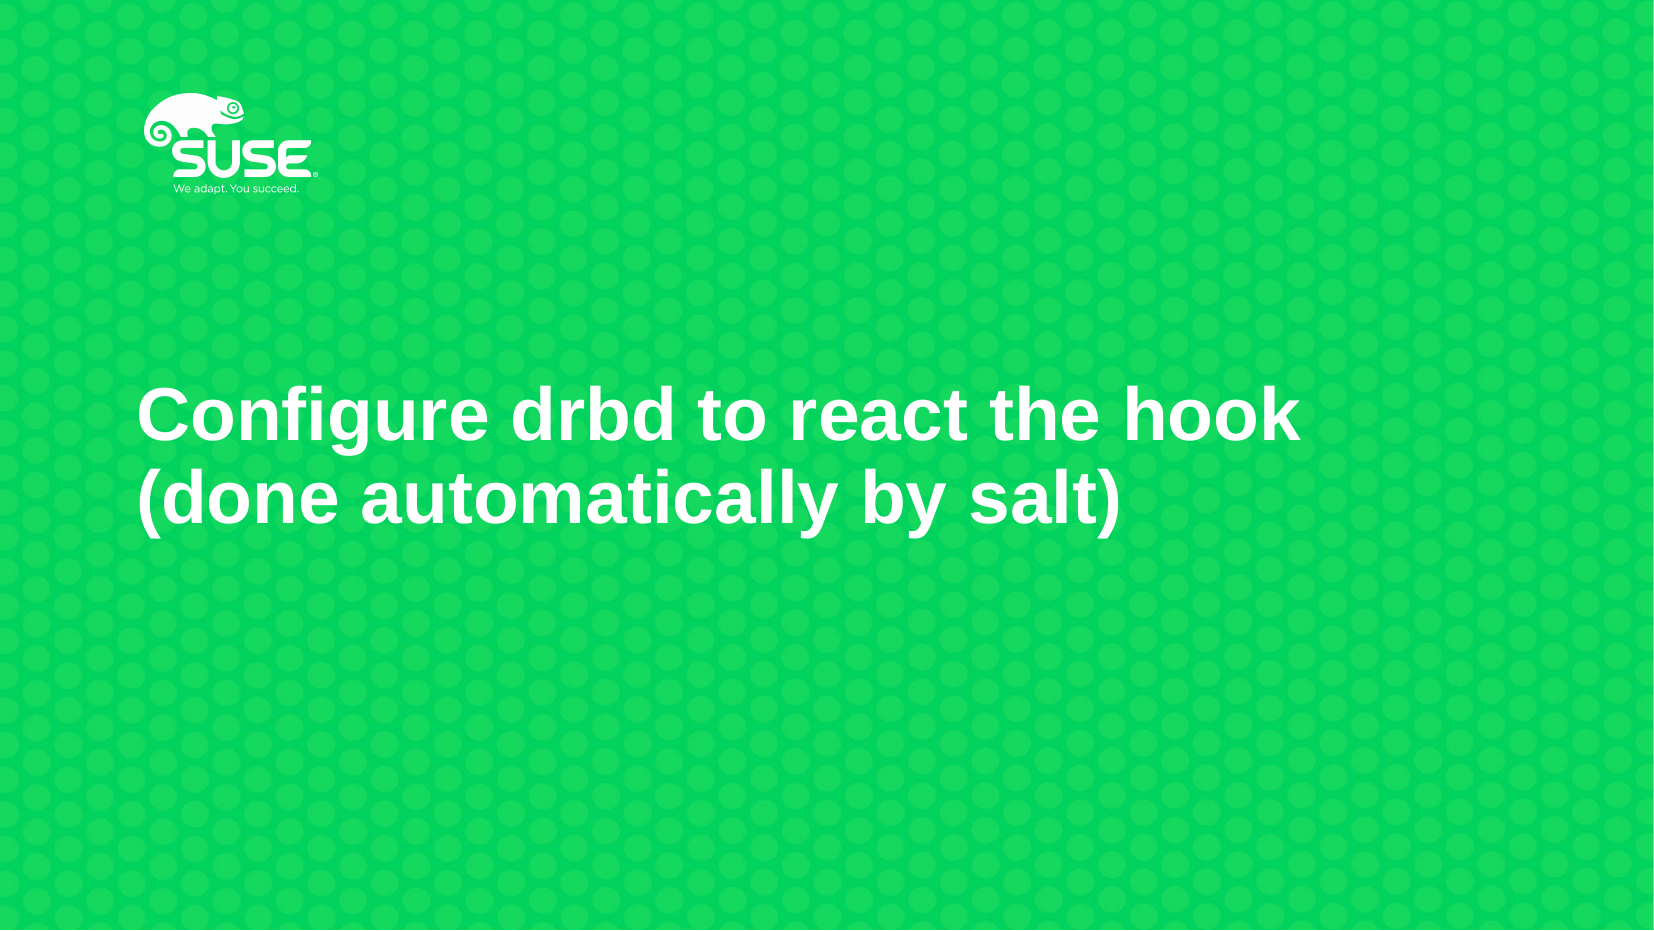

# Configure drbd to react the hook (done automatically by salt)